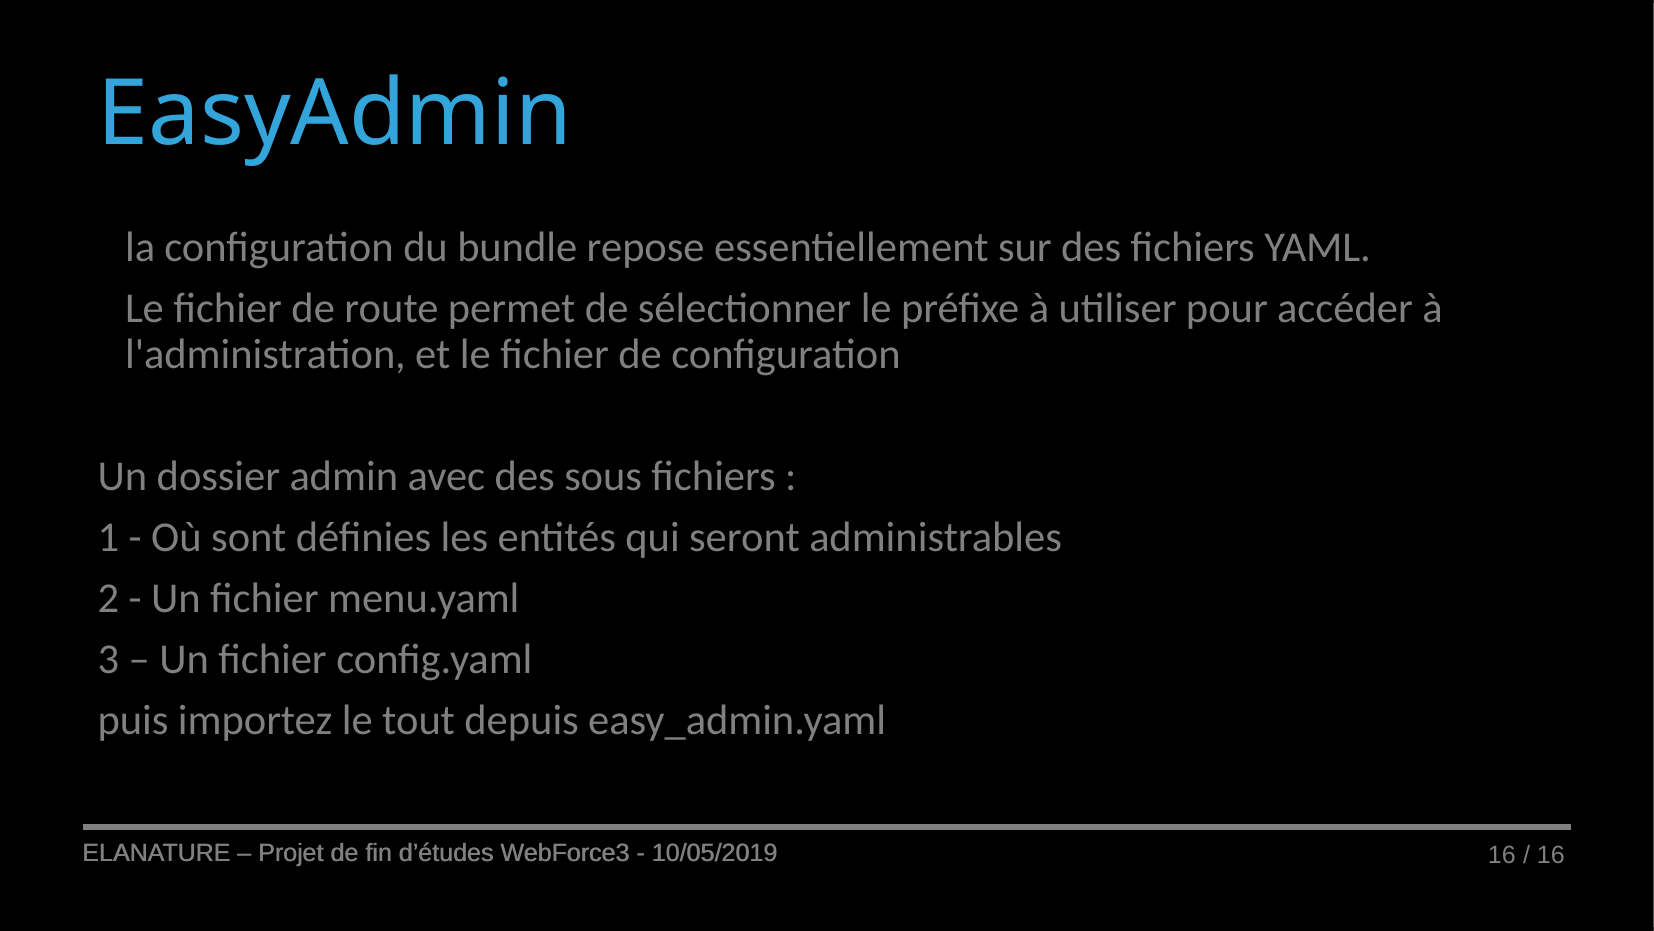

# EasyAdmin
la configuration du bundle repose essentiellement sur des fichiers YAML.
Le fichier de route permet de sélectionner le préfixe à utiliser pour accéder à l'administration, et le fichier de configuration
Un dossier admin avec des sous fichiers :
1 - Où sont définies les entités qui seront administrables
2 - Un fichier menu.yaml
3 – Un fichier config.yaml
puis importez le tout depuis easy_admin.yaml